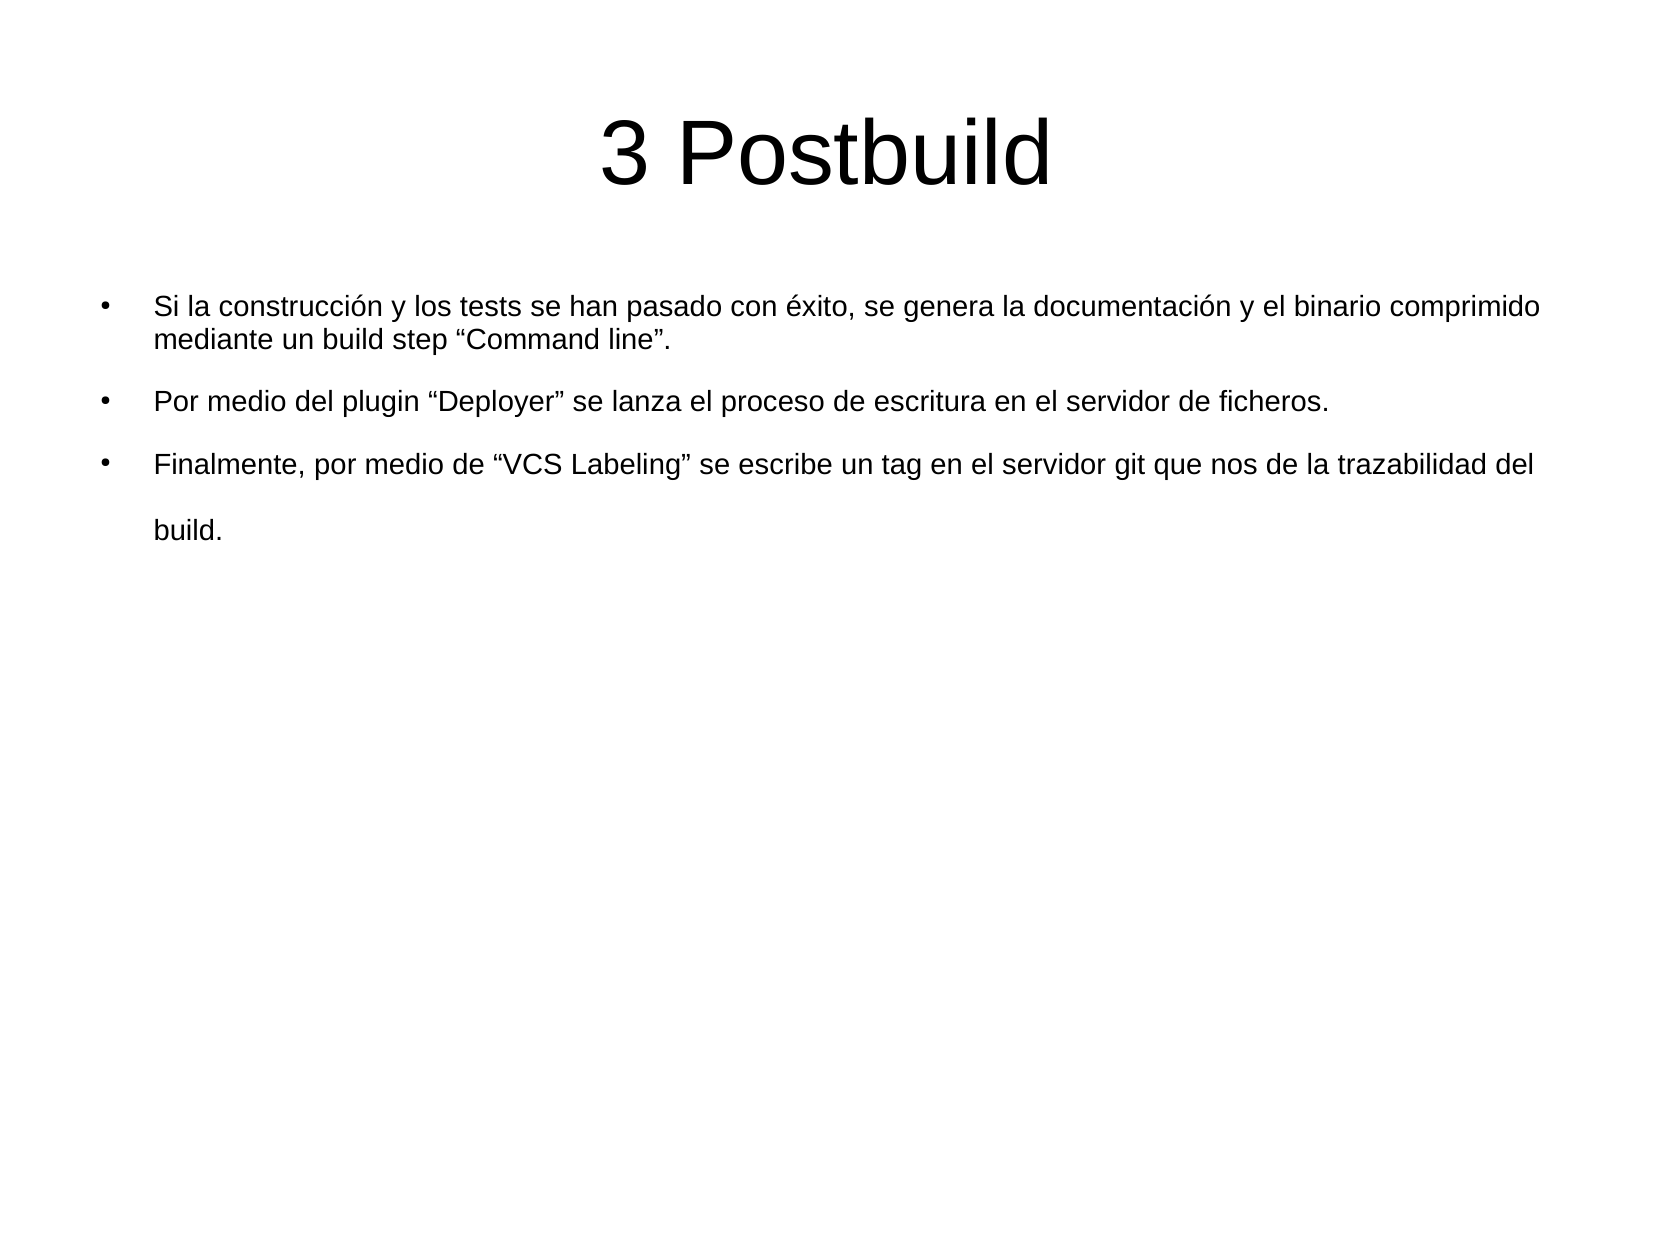

# 3 Postbuild
Si la construcción y los tests se han pasado con éxito, se genera la documentación y el binario comprimido mediante un build step “Command line”.
Por medio del plugin “Deployer” se lanza el proceso de escritura en el servidor de ficheros.
Finalmente, por medio de “VCS Labeling” se escribe un tag en el servidor git que nos de la trazabilidad del build.